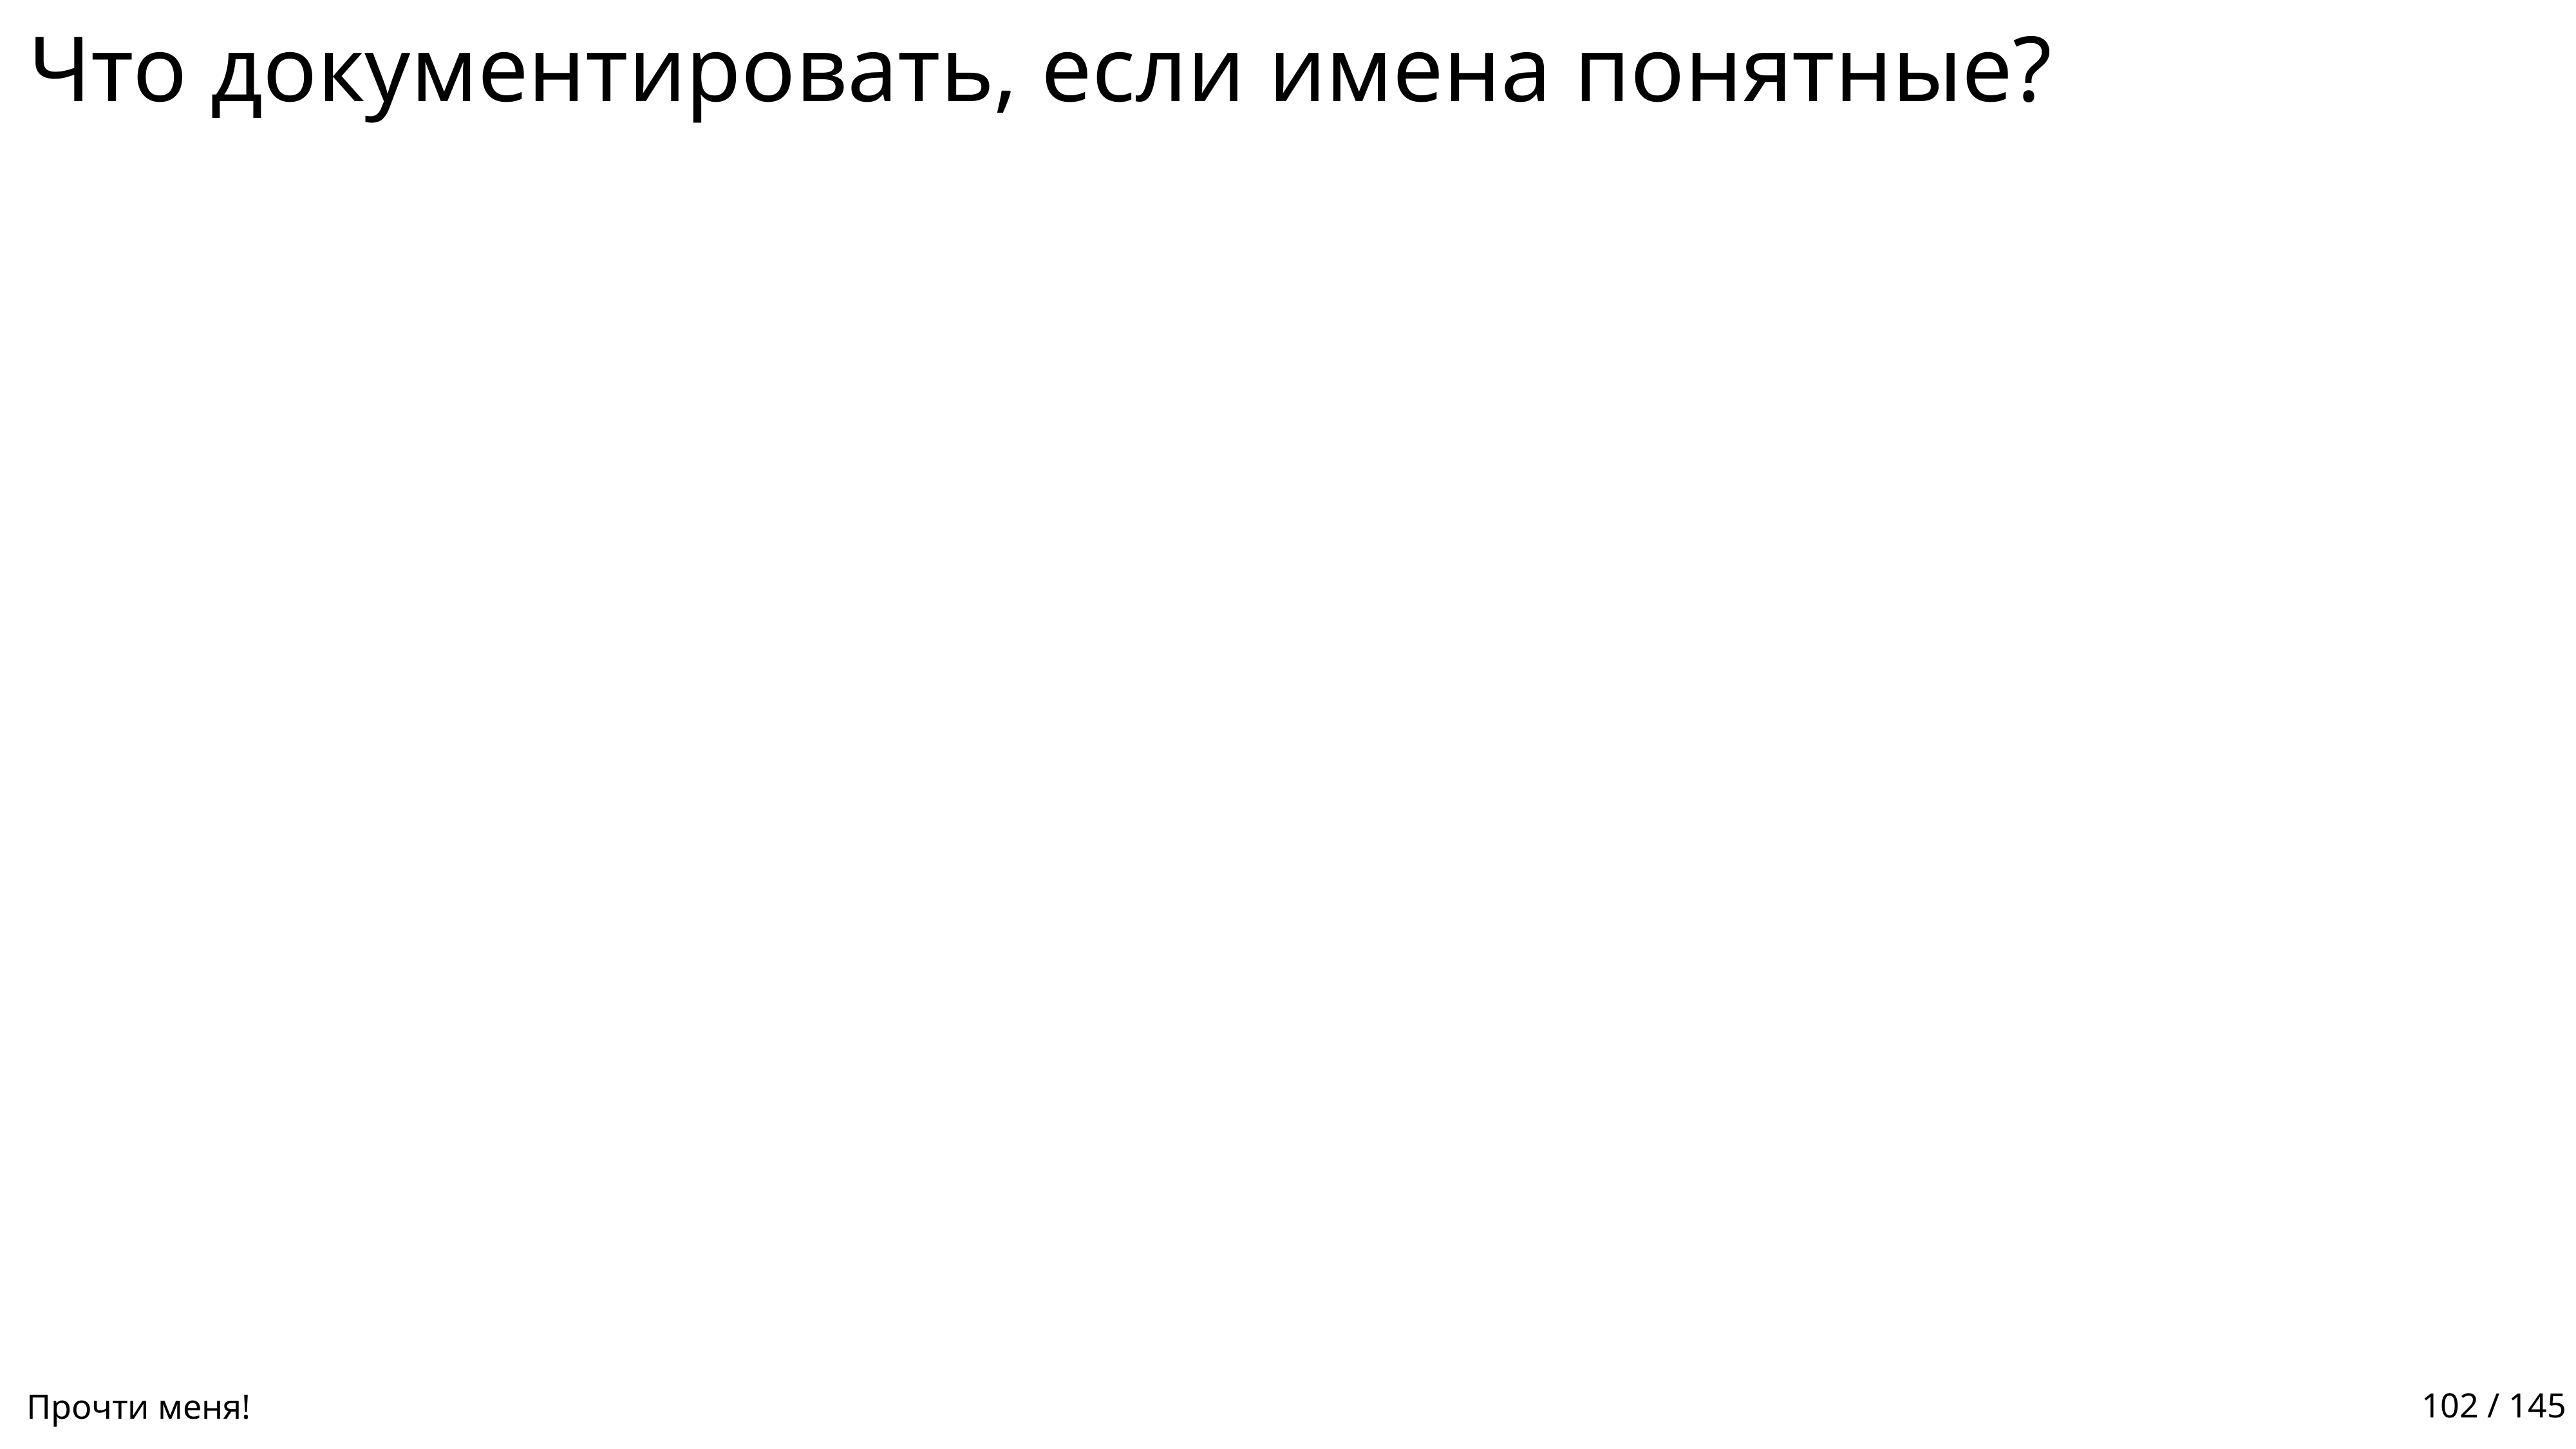

Что документировать, если имена понятные?
# Прочти меня!